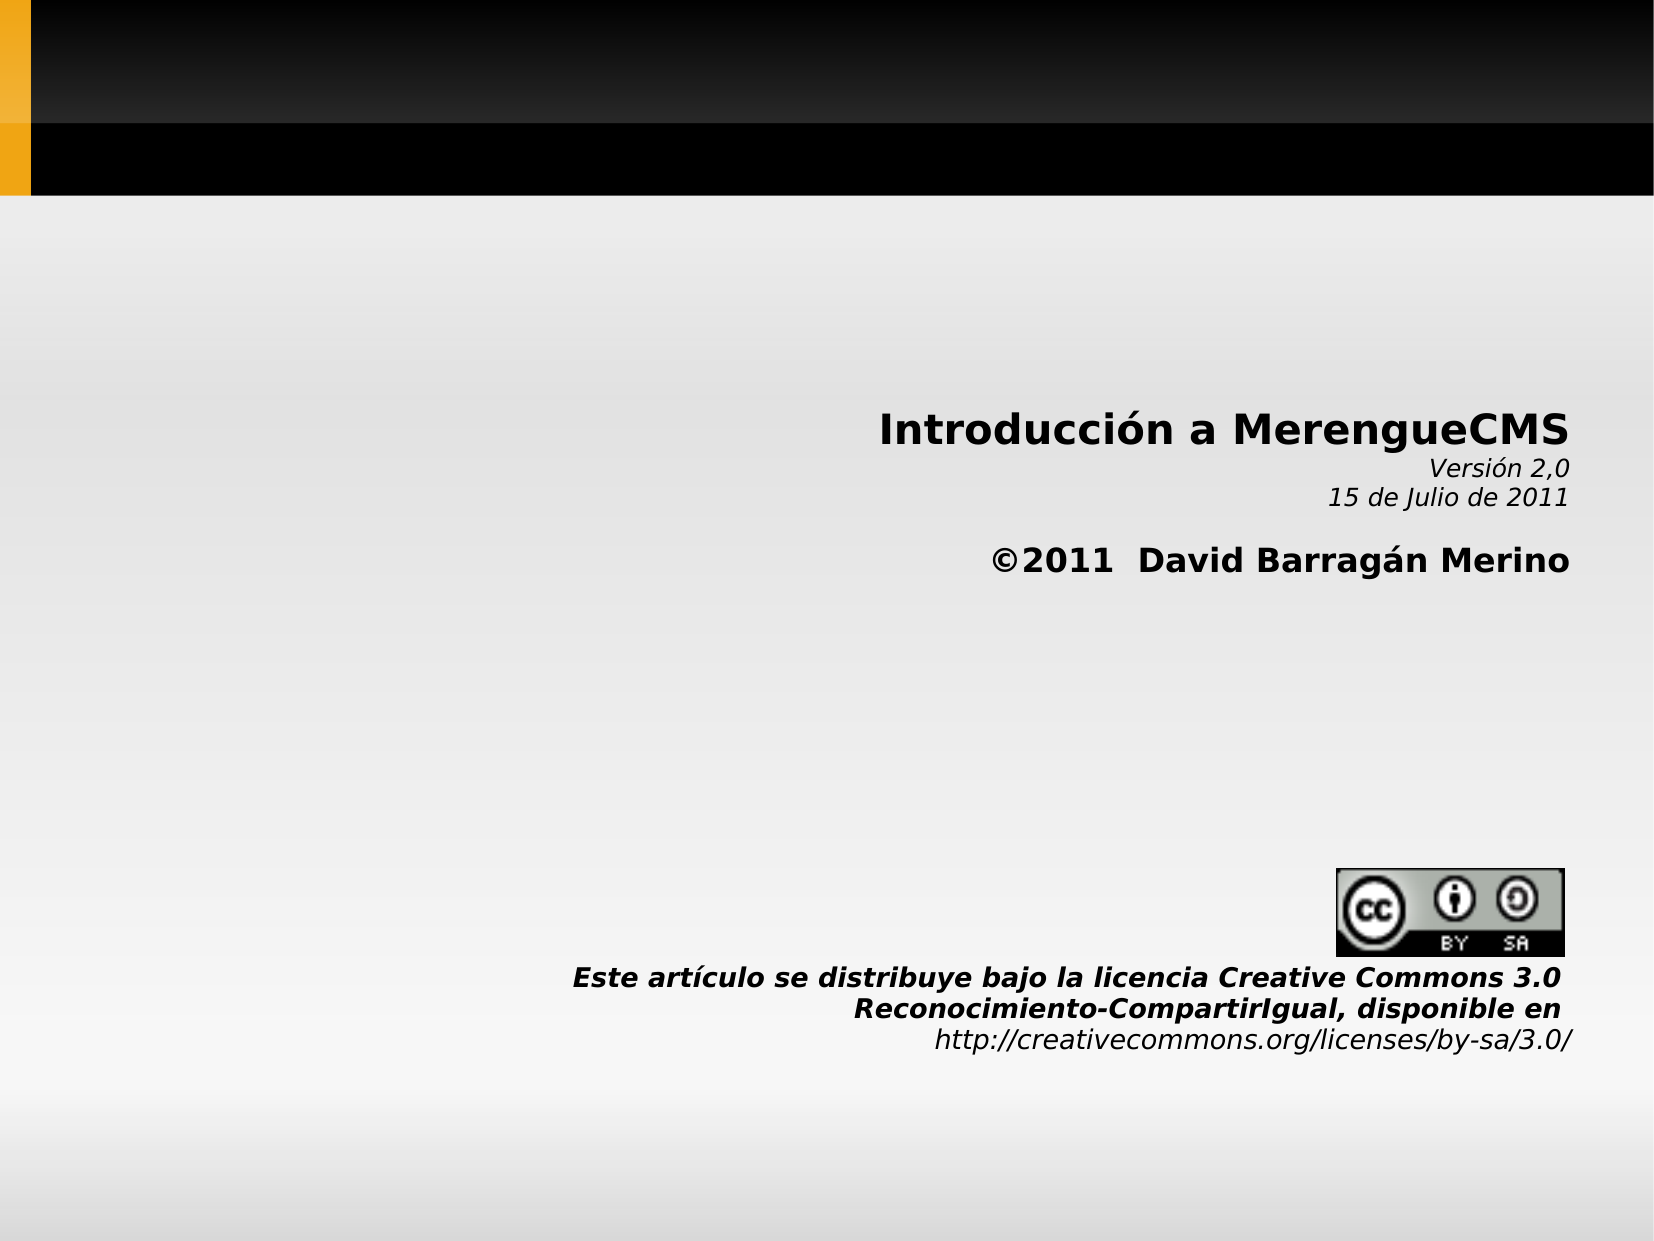

# Introducción a MerengueCMS
Versión 2,0
15 de Julio de 2011
©2011 David Barragán Merino
Este artículo se distribuye bajo la licencia Creative Commons 3.0
Reconocimiento-CompartirIgual, disponible en
http://creativecommons.org/licenses/by-sa/3.0/